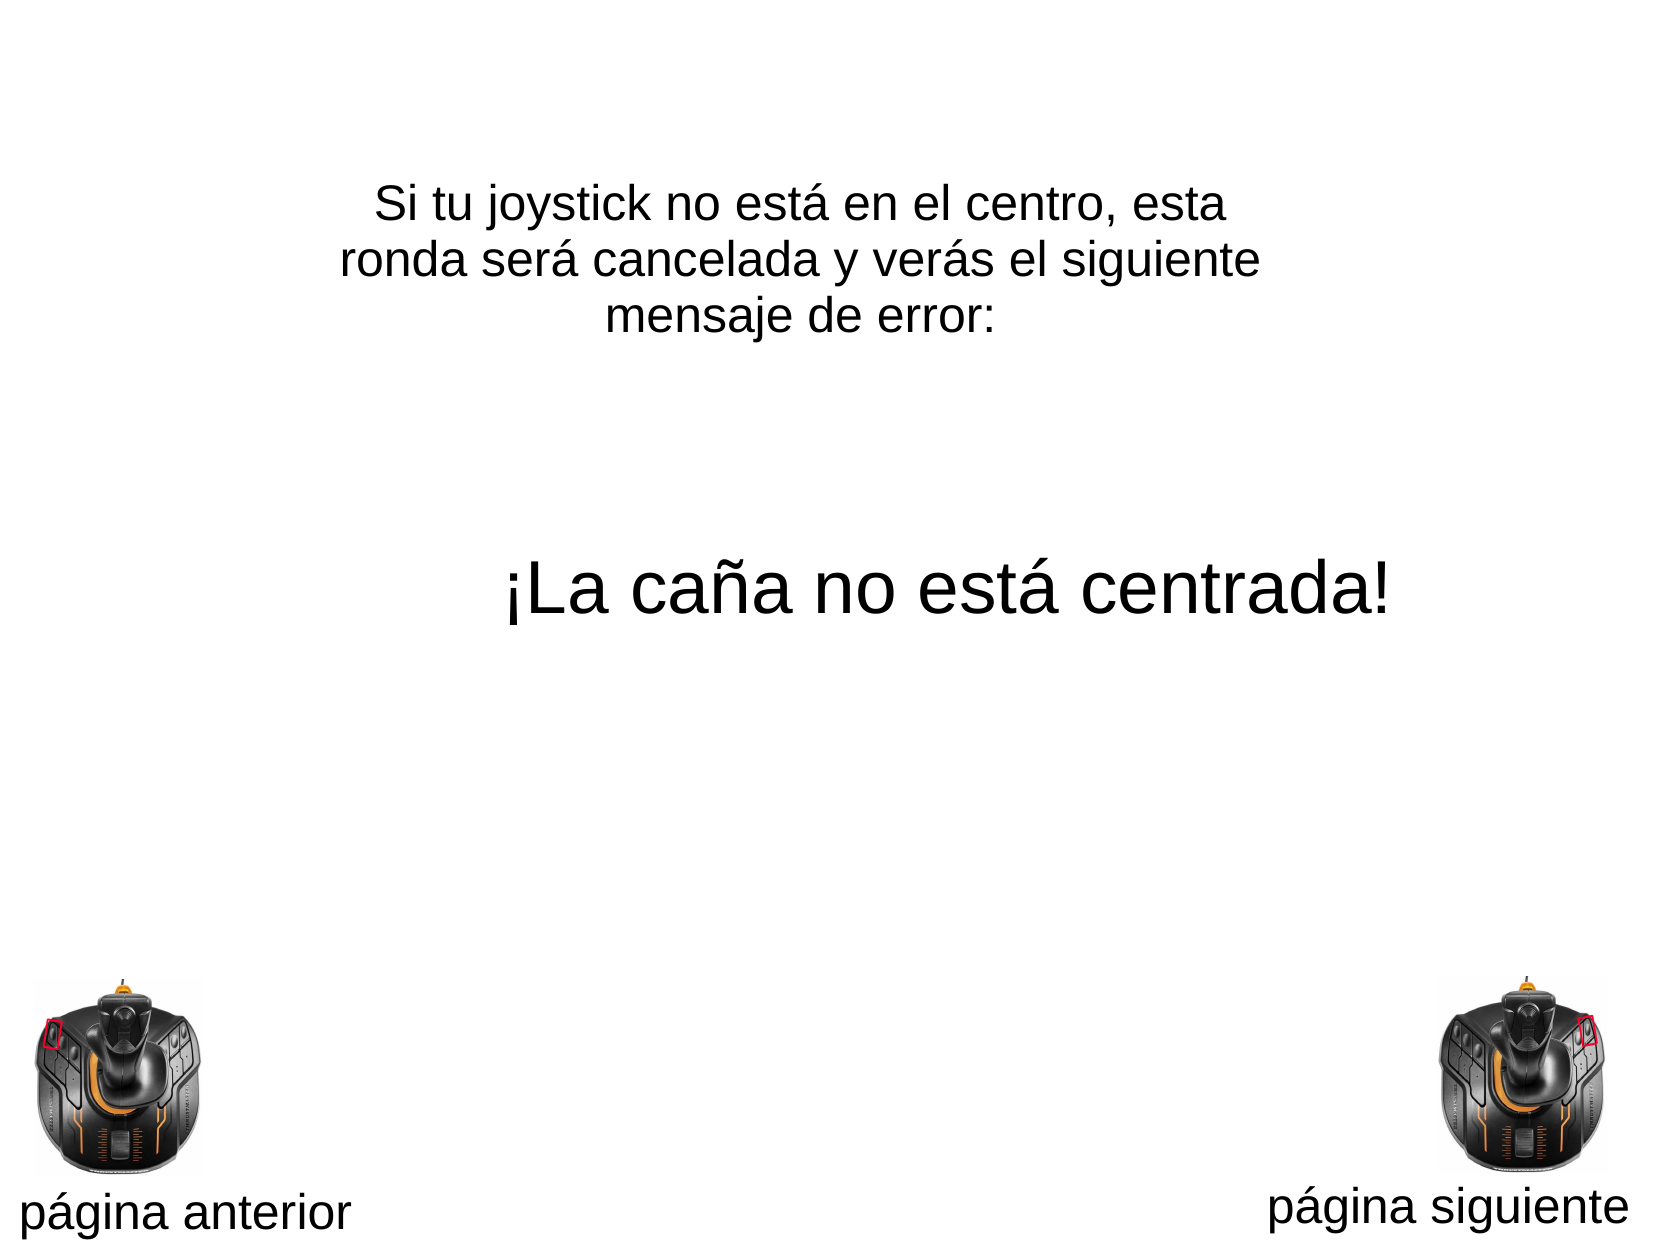

Si tu joystick no está en el centro, esta ronda será cancelada y verás el siguiente mensaje de error:
¡La caña no está centrada!
página siguiente
página anterior